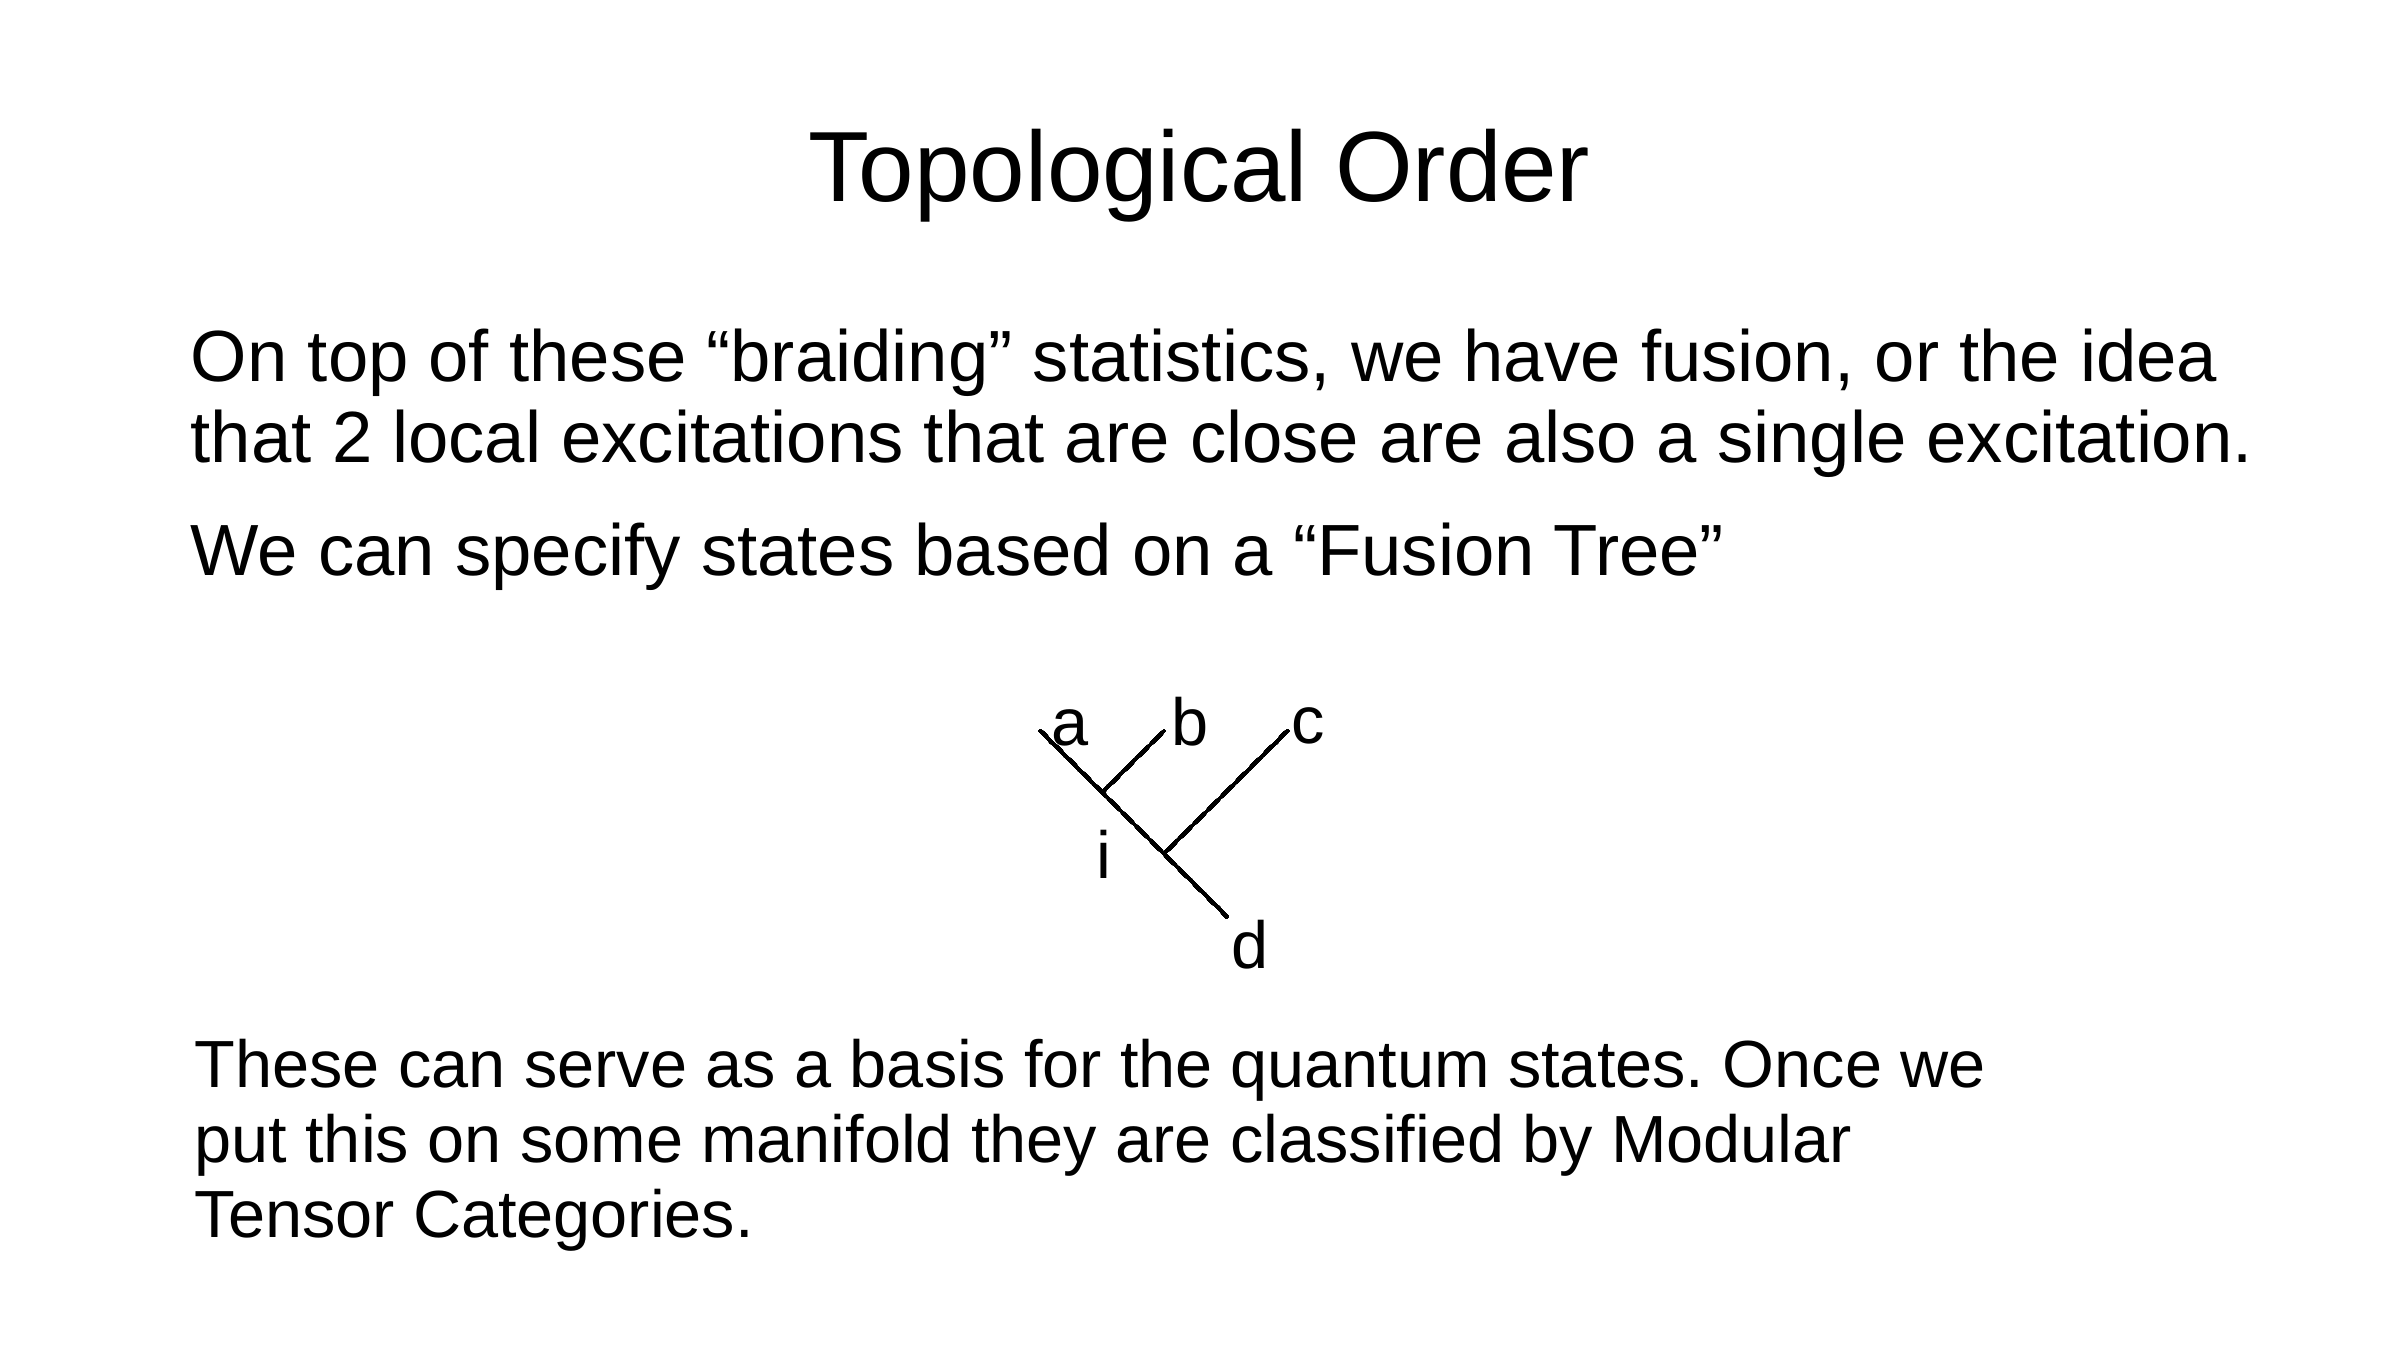

# Topological Order
On top of these “braiding” statistics, we have fusion, or the idea that 2 local excitations that are close are also a single excitation.
We can specify states based on a “Fusion Tree”
c
a
b
i
d
These can serve as a basis for the quantum states. Once we put this on some manifold they are classified by Modular Tensor Categories.